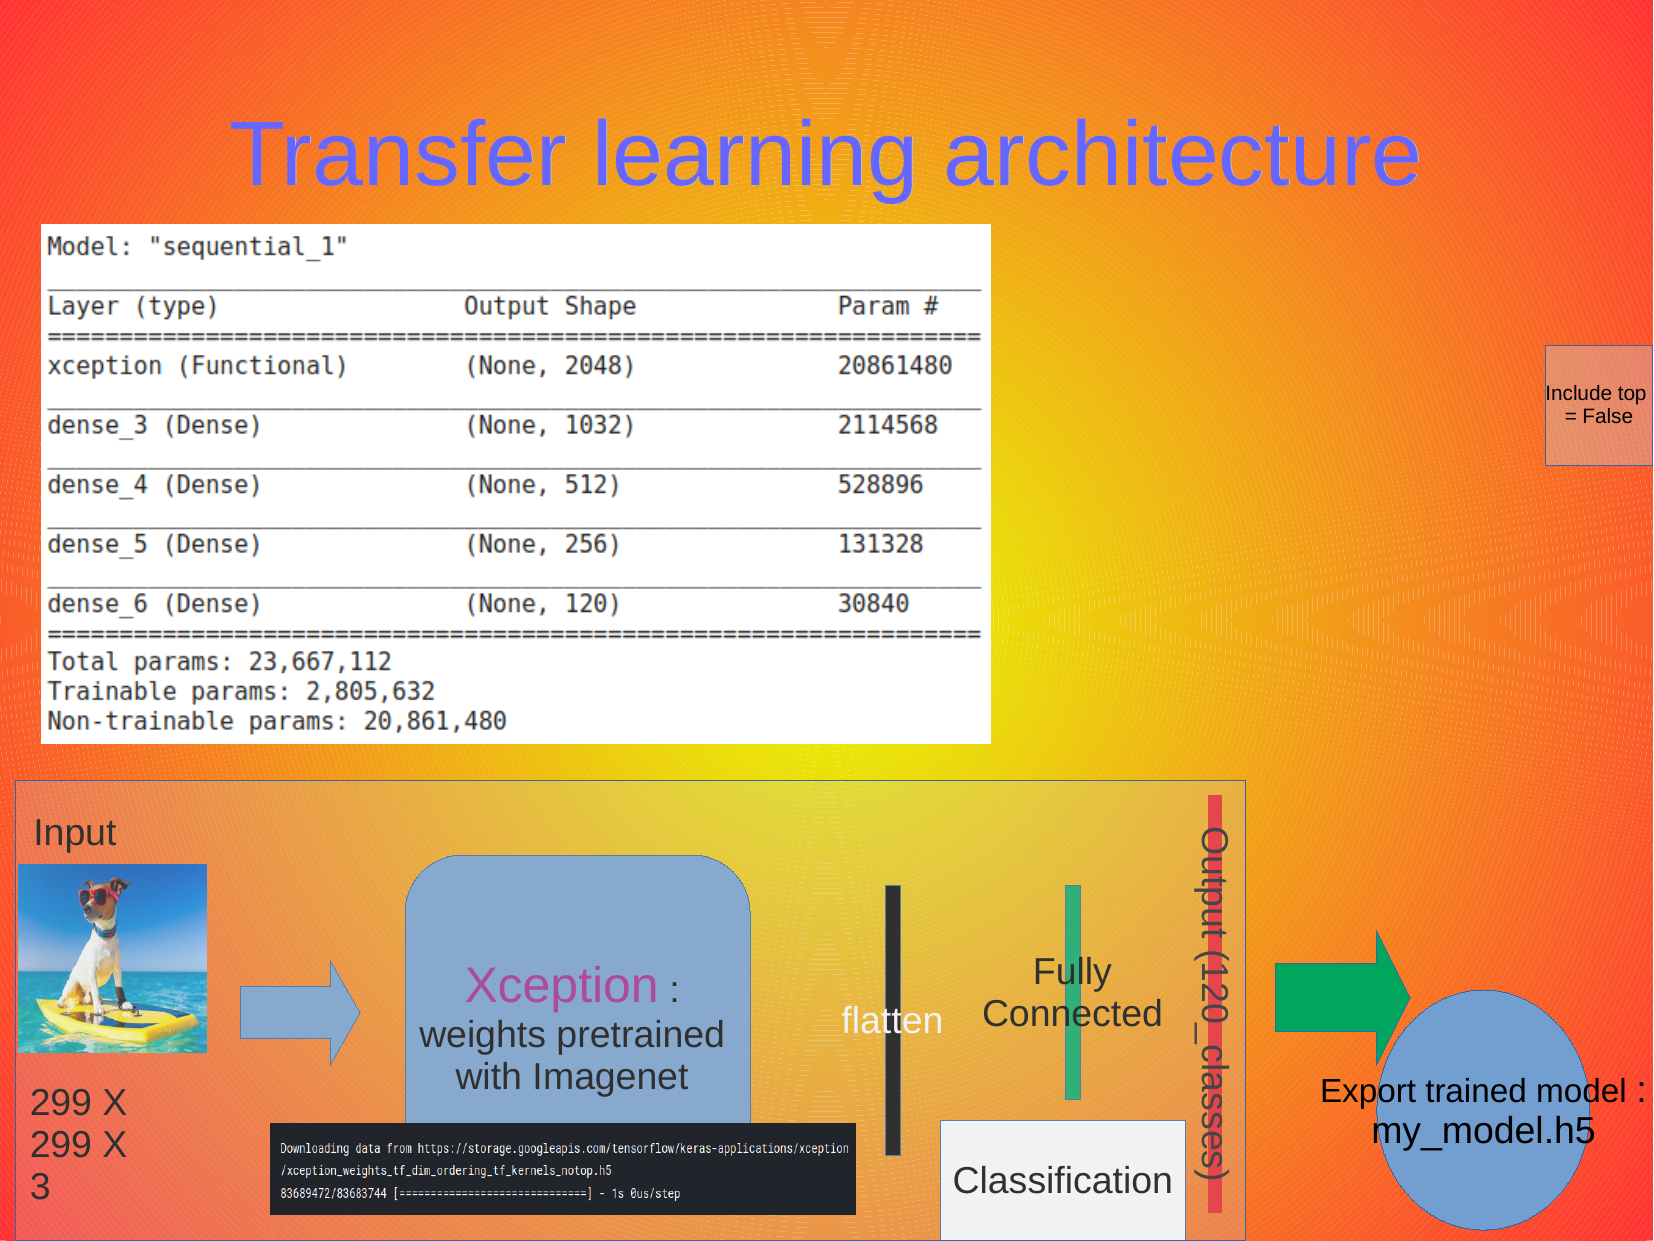

# Transfer learning architecture
Include top
= False
Output (120_classes)
Input
Xception :
weights pretrained
with Imagenet
flatten
Fully
Connected
Export trained model :
my_model.h5
299 X 299 X
3
Classification